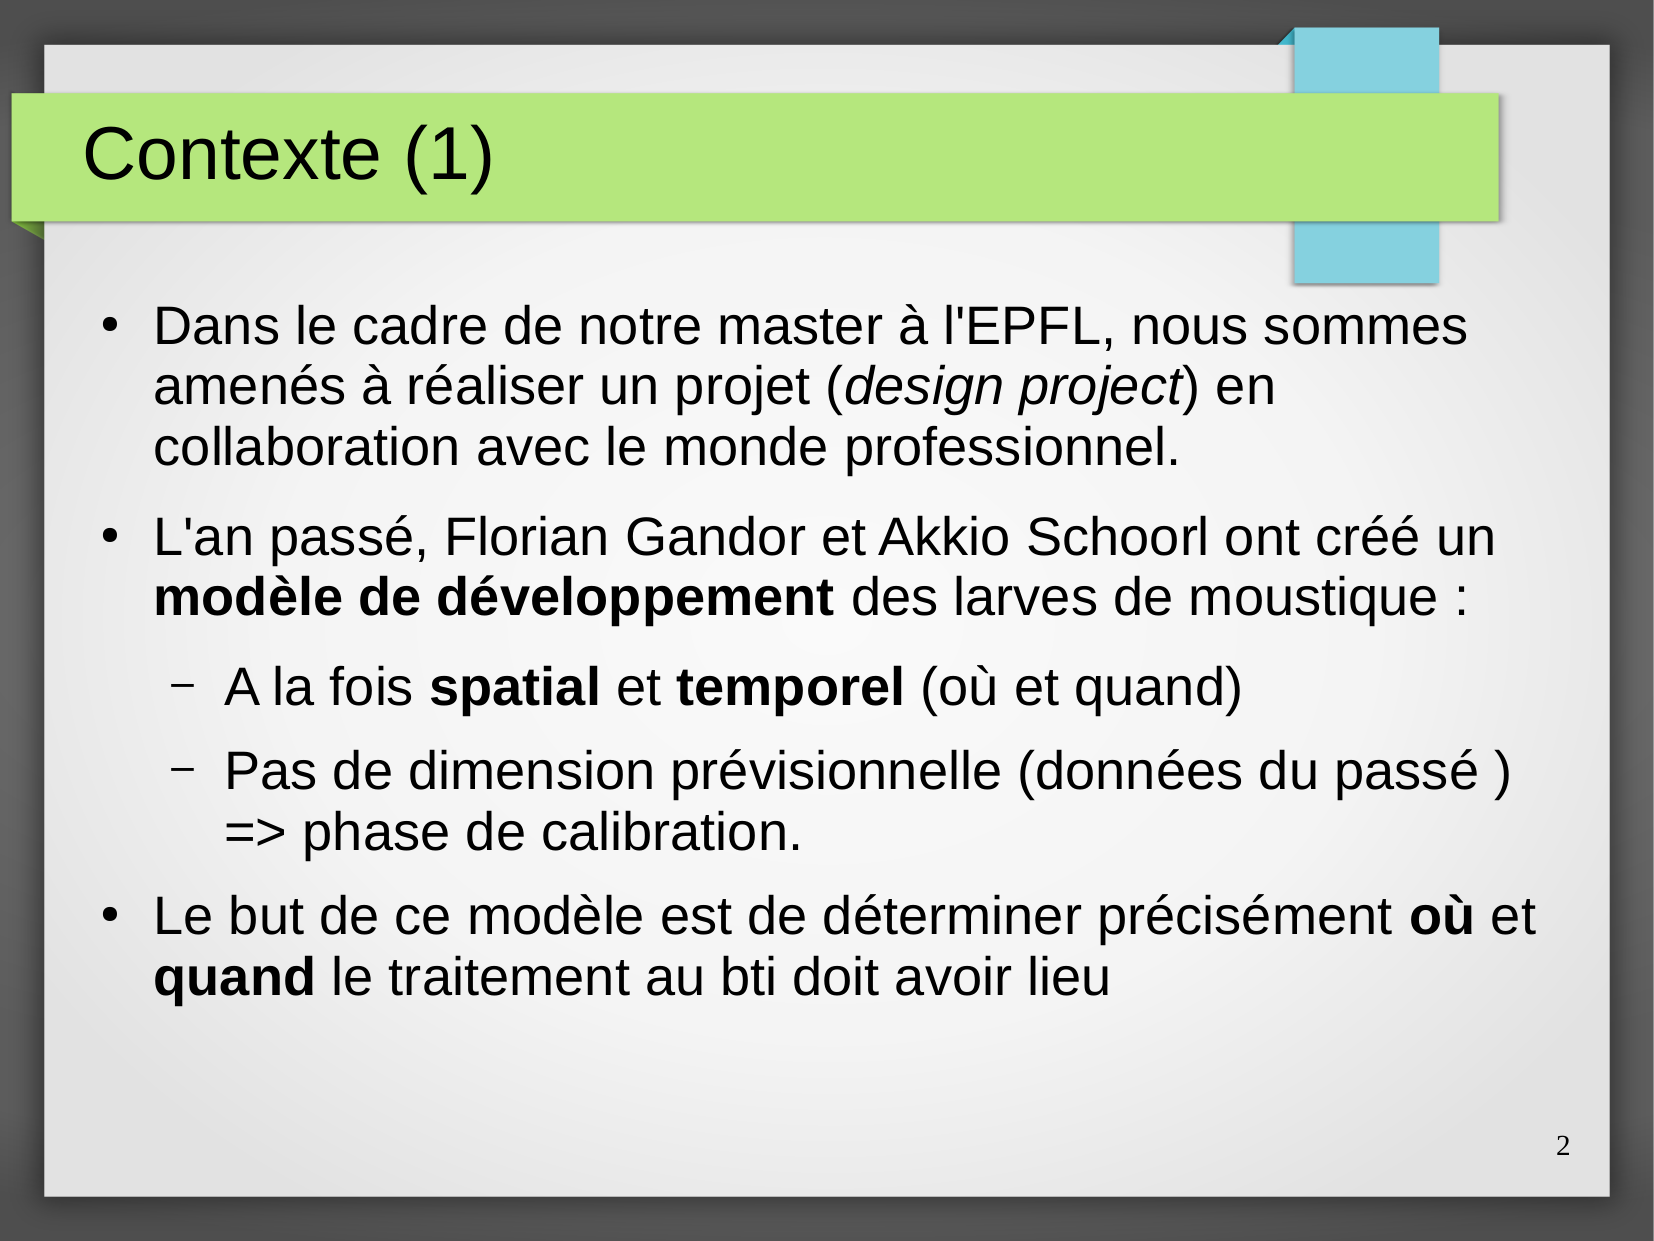

# Contexte (1)
Dans le cadre de notre master à l'EPFL, nous sommes amenés à réaliser un projet (design project) en collaboration avec le monde professionnel.
L'an passé, Florian Gandor et Akkio Schoorl ont créé un modèle de développement des larves de moustique :
A la fois spatial et temporel (où et quand)
Pas de dimension prévisionnelle (données du passé ) => phase de calibration.
Le but de ce modèle est de déterminer précisément où et quand le traitement au bti doit avoir lieu
2